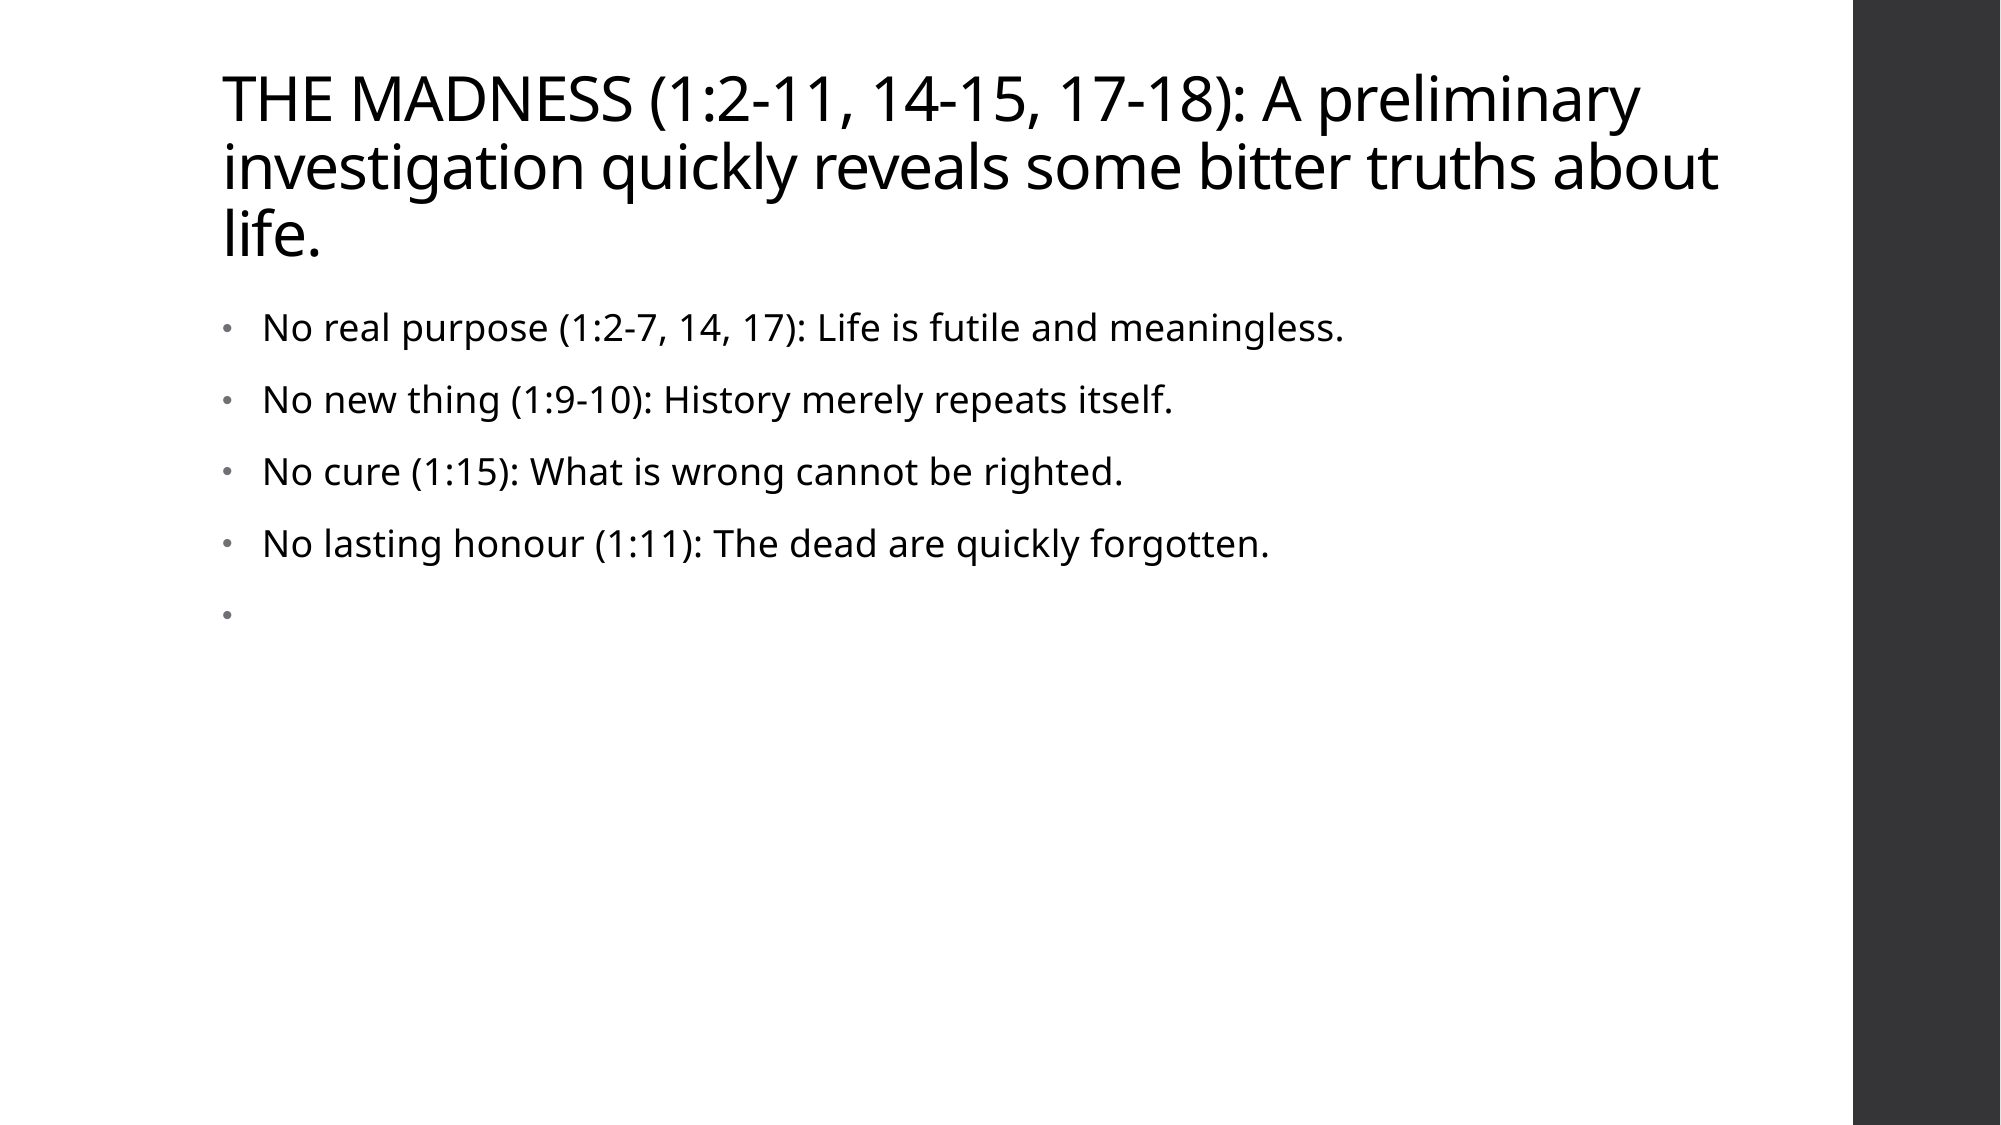

# THE MADNESS (1:2-11, 14-15, 17-18): A preliminary investigation quickly reveals some bitter truths about life.
 No real purpose (1:2-7, 14, 17): Life is futile and meaningless.
 No new thing (1:9-10): History merely repeats itself.
 No cure (1:15): What is wrong cannot be righted.
 No lasting honour (1:11): The dead are quickly forgotten.